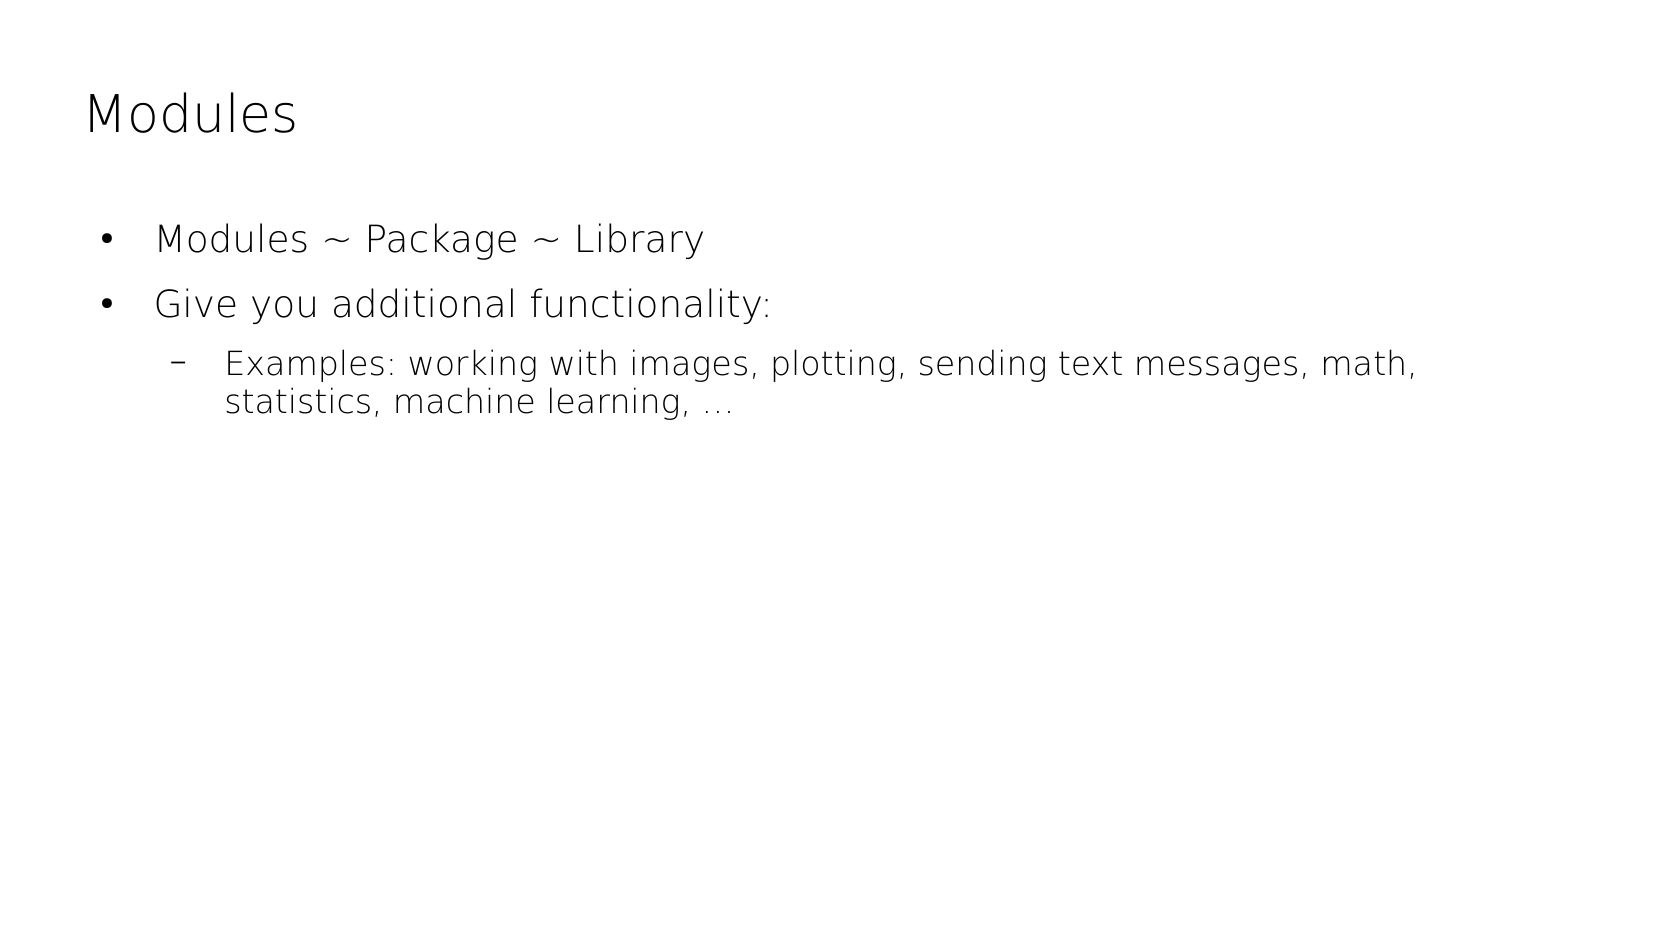

# Modules
Modules ~ Package ~ Library
Give you additional functionality:
Examples: working with images, plotting, sending text messages, math, statistics, machine learning, …